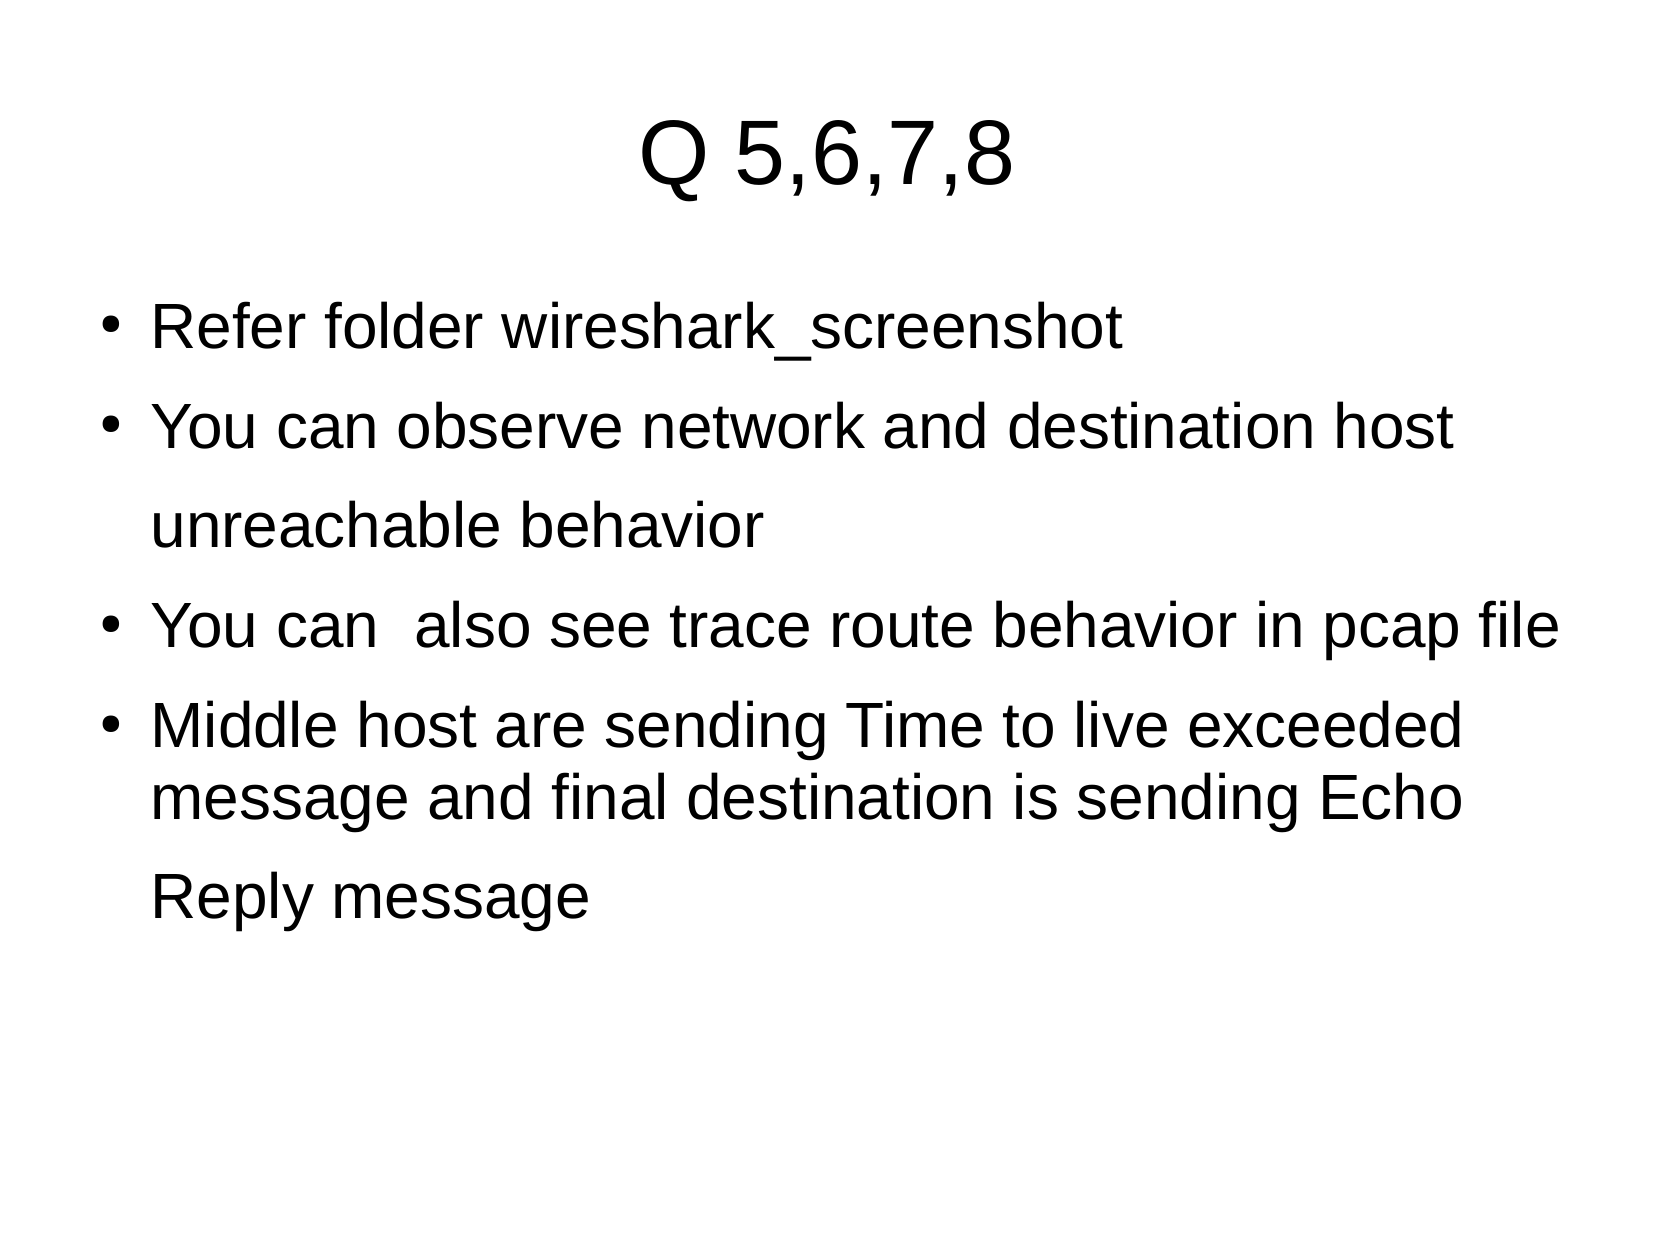

# Q 5,6,7,8
Refer folder wireshark_screenshot
You can observe network and destination host
unreachable behavior
You can also see trace route behavior in pcap file
Middle host are sending Time to live exceeded message and final destination is sending Echo
Reply message